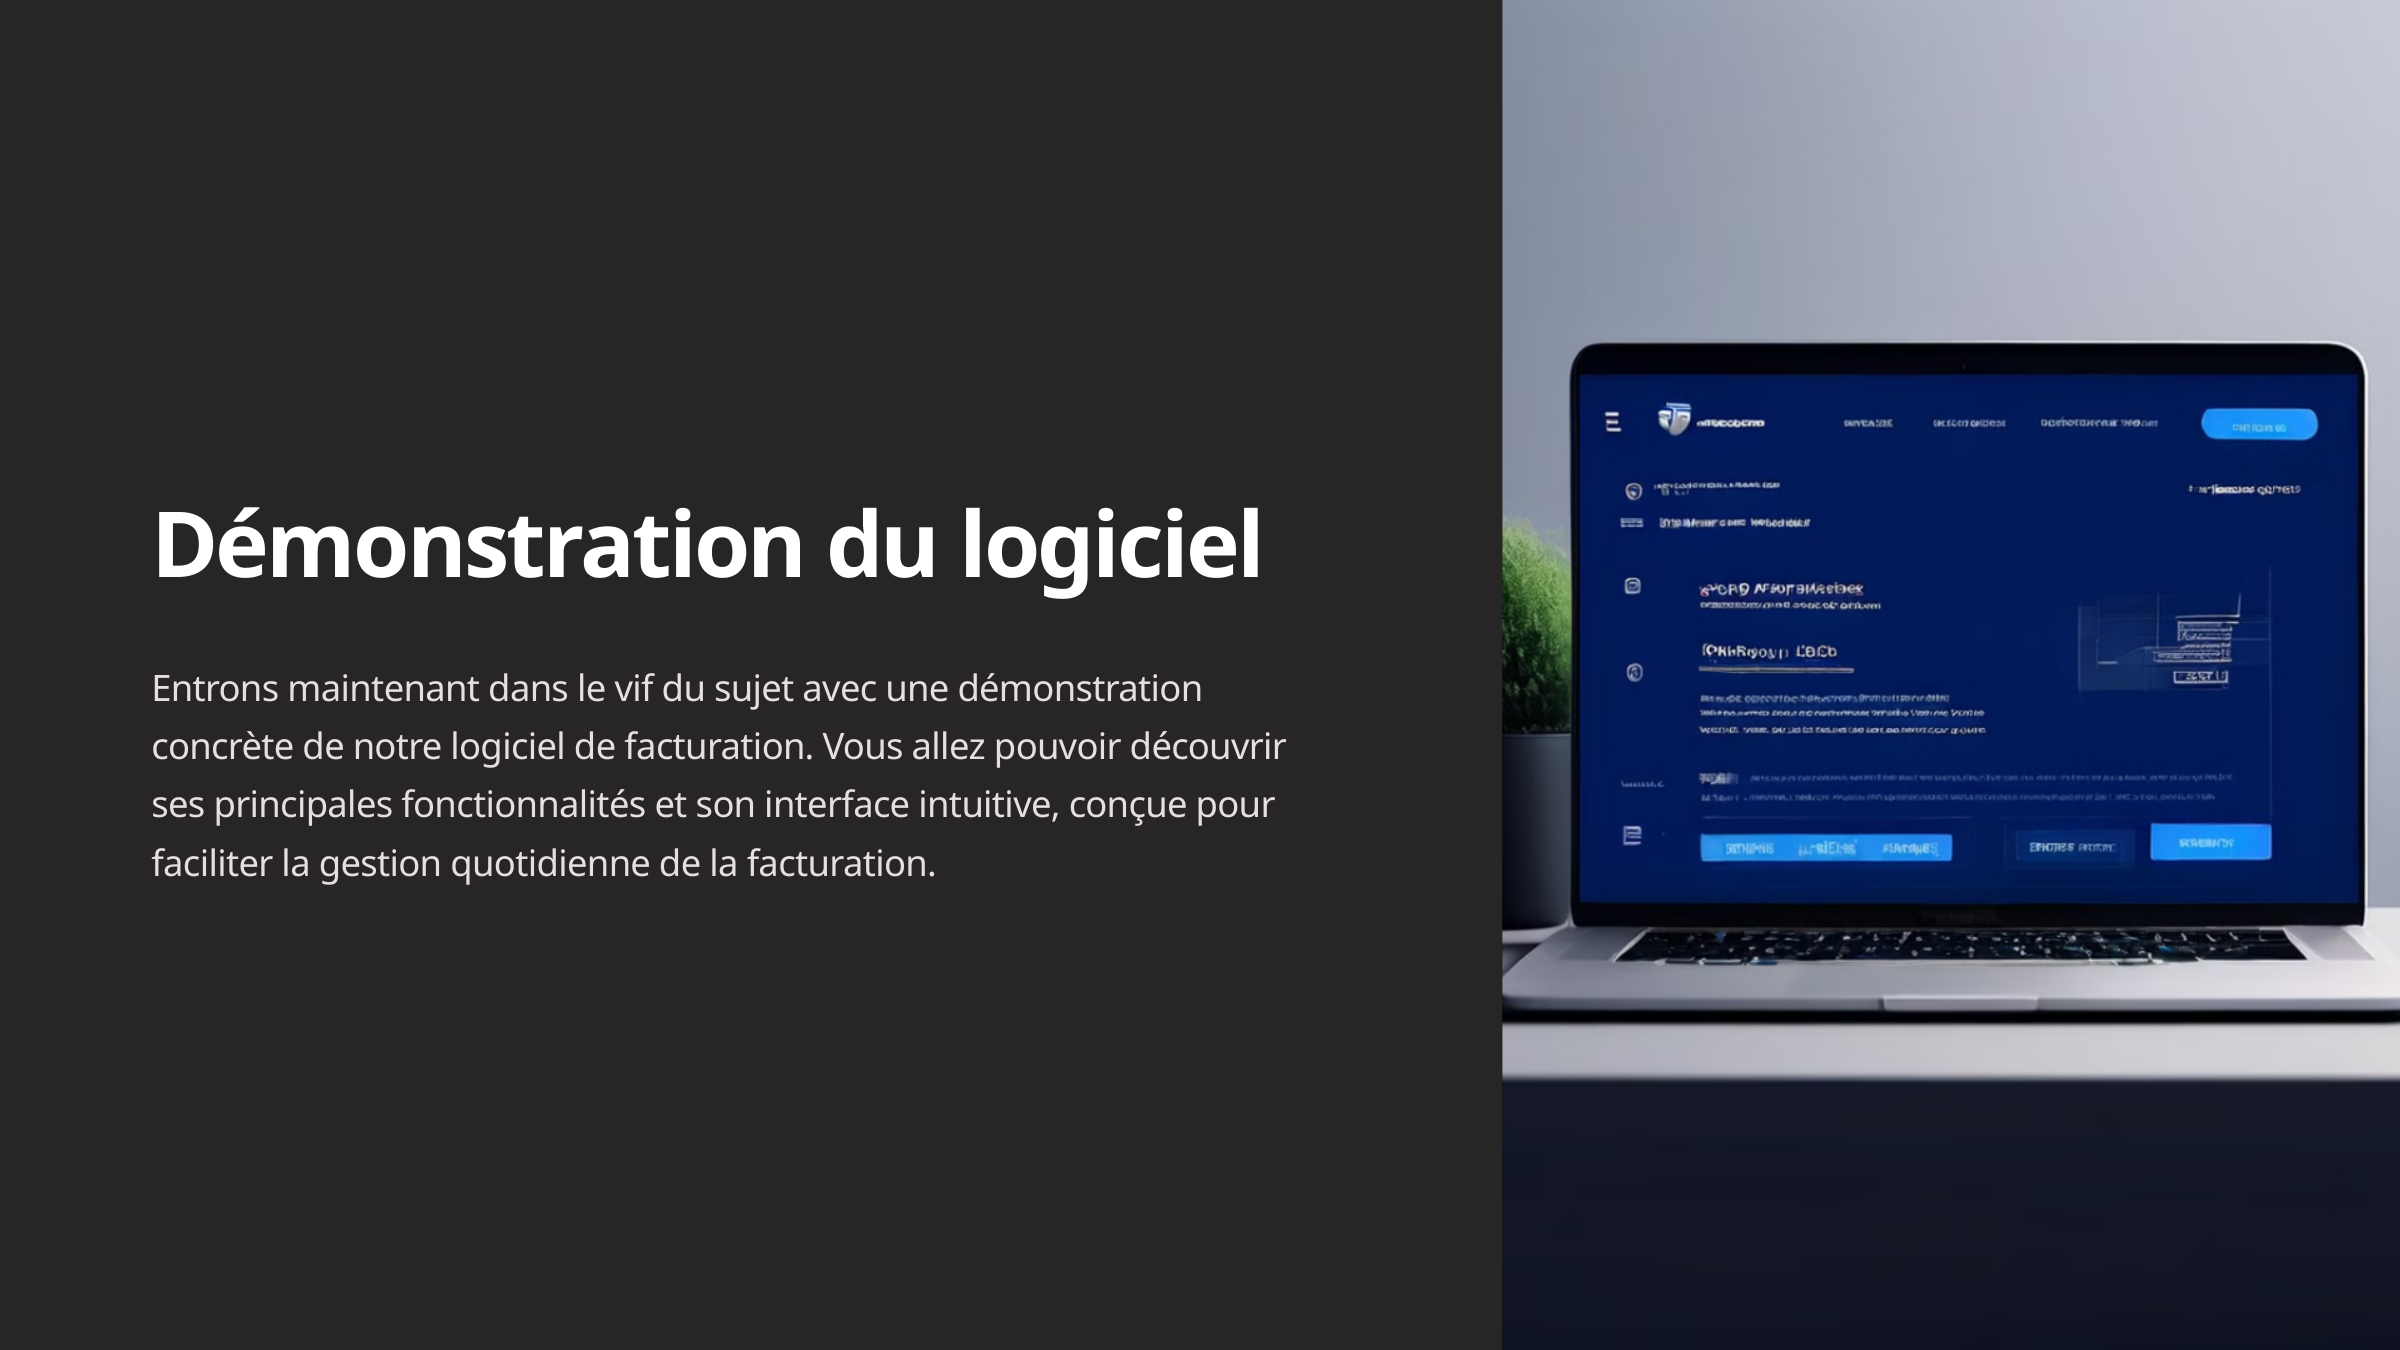

Démonstration du logiciel
Entrons maintenant dans le vif du sujet avec une démonstration concrète de notre logiciel de facturation. Vous allez pouvoir découvrir ses principales fonctionnalités et son interface intuitive, conçue pour faciliter la gestion quotidienne de la facturation.